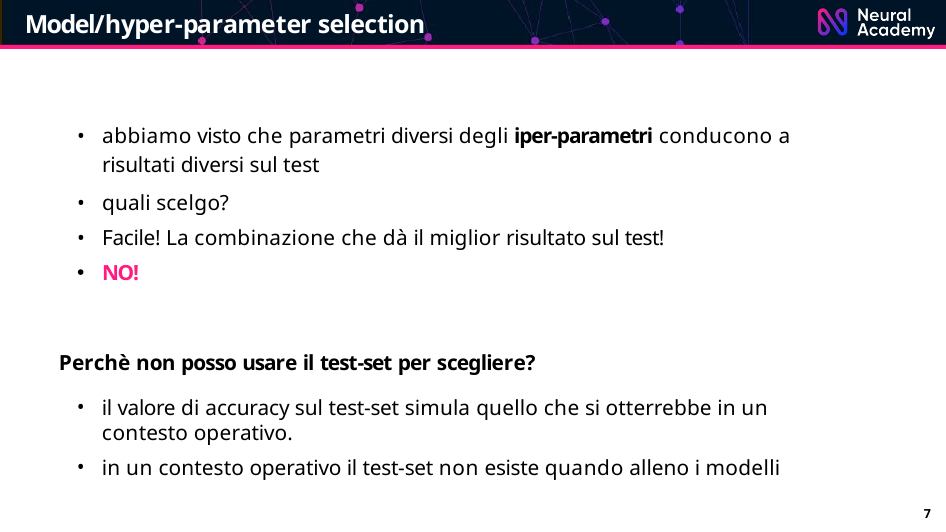

# Model/hyper-parameter selection
abbiamo visto che parametri diversi degli iper-parametri conducono a risultati diversi sul test
quali scelgo?
Facile! La combinazione che dà il miglior risultato sul test!
NO!
Perchè non posso usare il test-set per scegliere?
il valore di accuracy sul test-set simula quello che si otterrebbe in un contesto operativo.
in un contesto operativo il test-set non esiste quando alleno i modelli